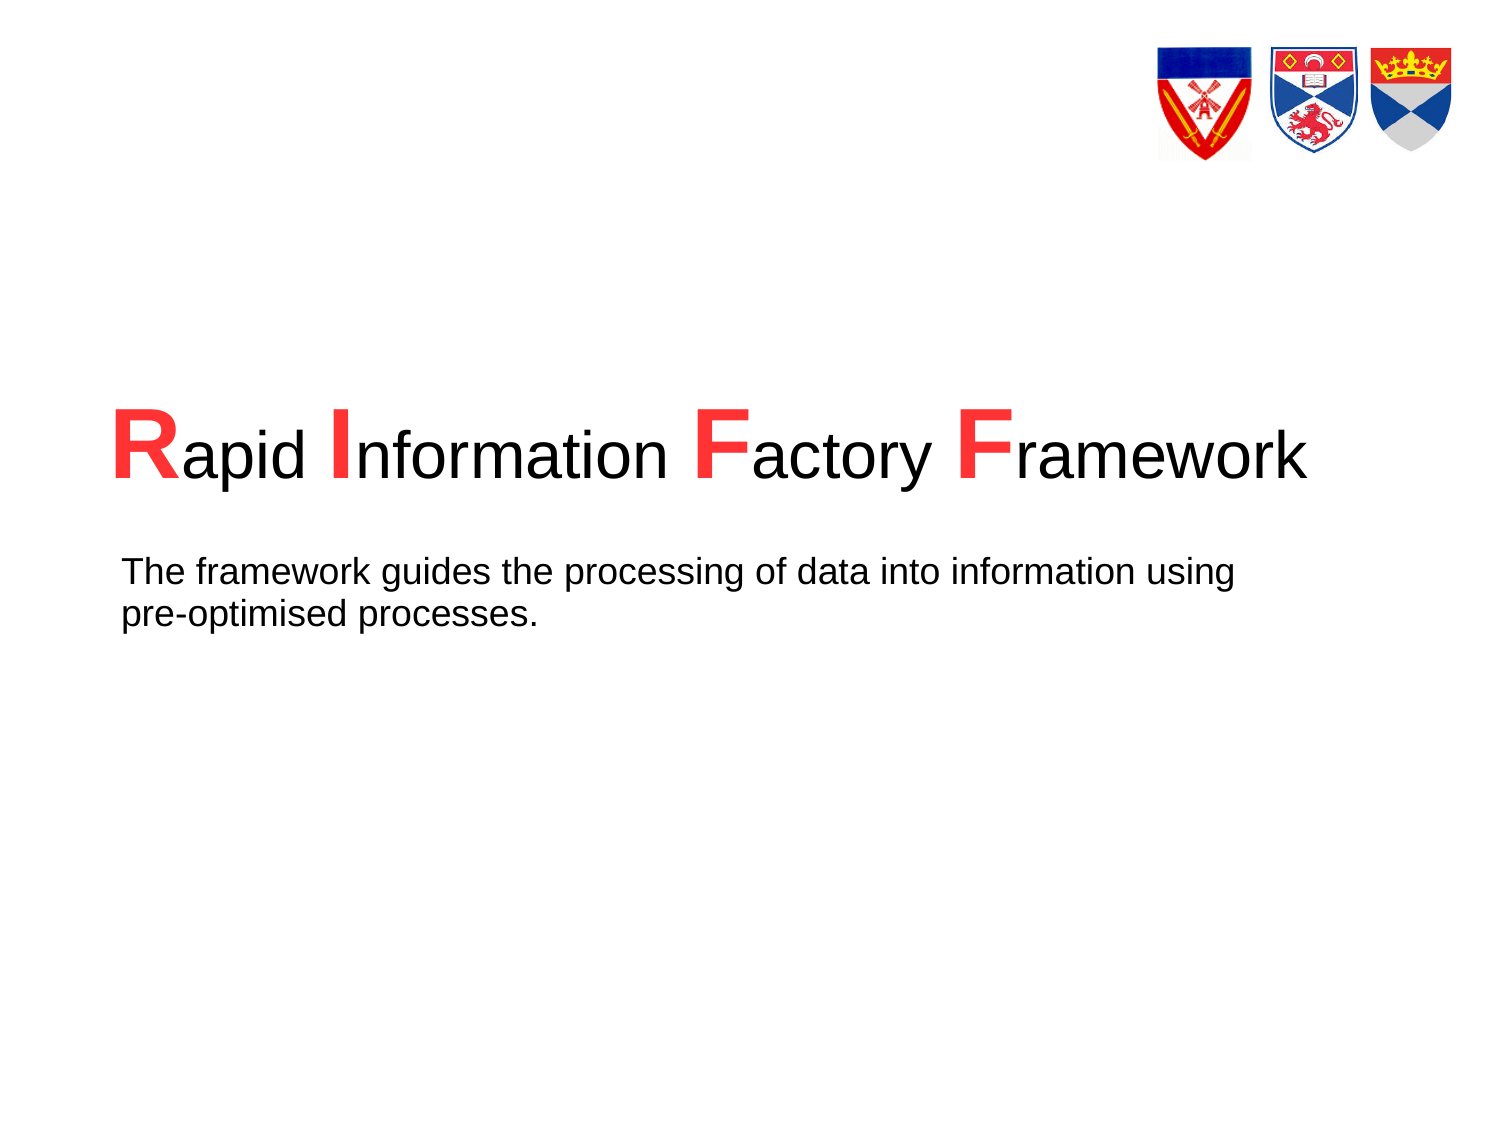

Rapid Information Factory Framework
The framework guides the processing of data into information using pre-optimised processes.